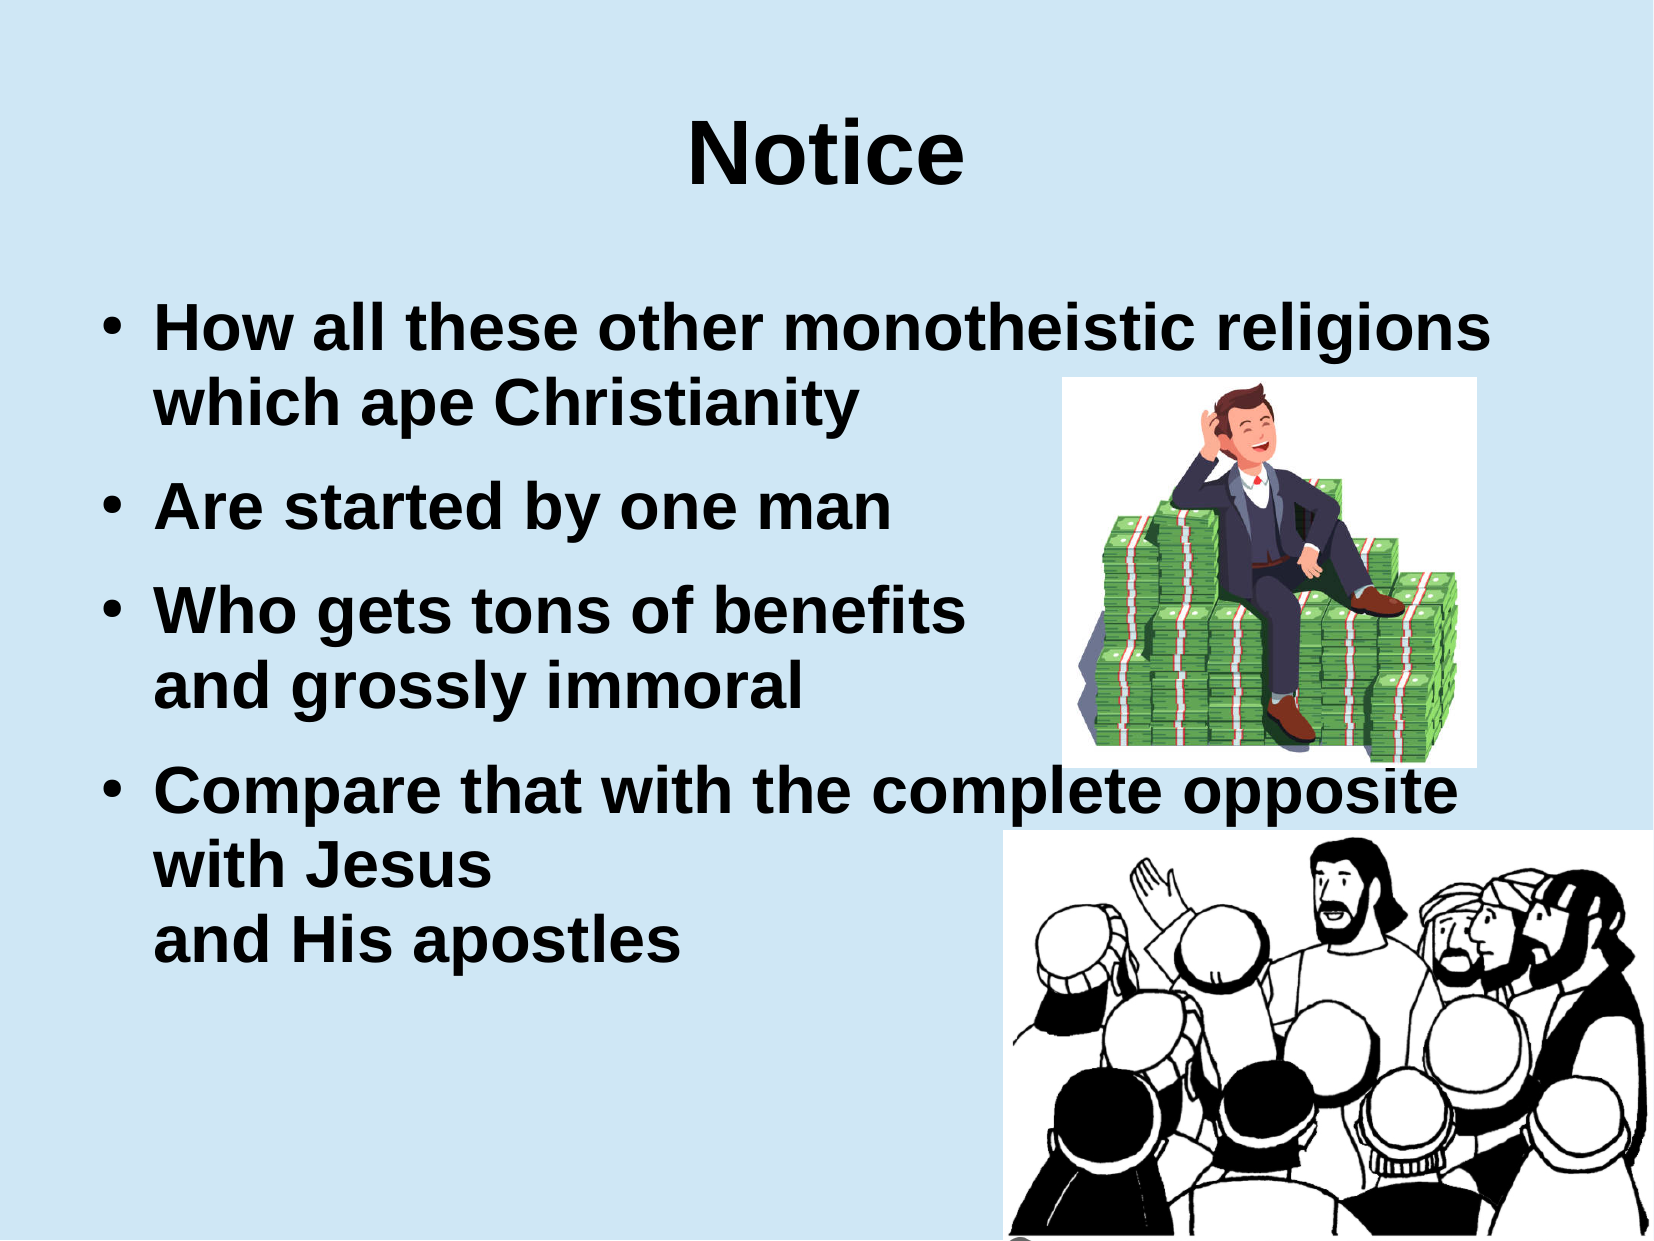

# Notice
How all these other monotheistic religions
which ape Christianity
Are started by one man
Who gets tons of benefits
and grossly immoral
Compare that with the complete opposite
with Jesus
and His apostles